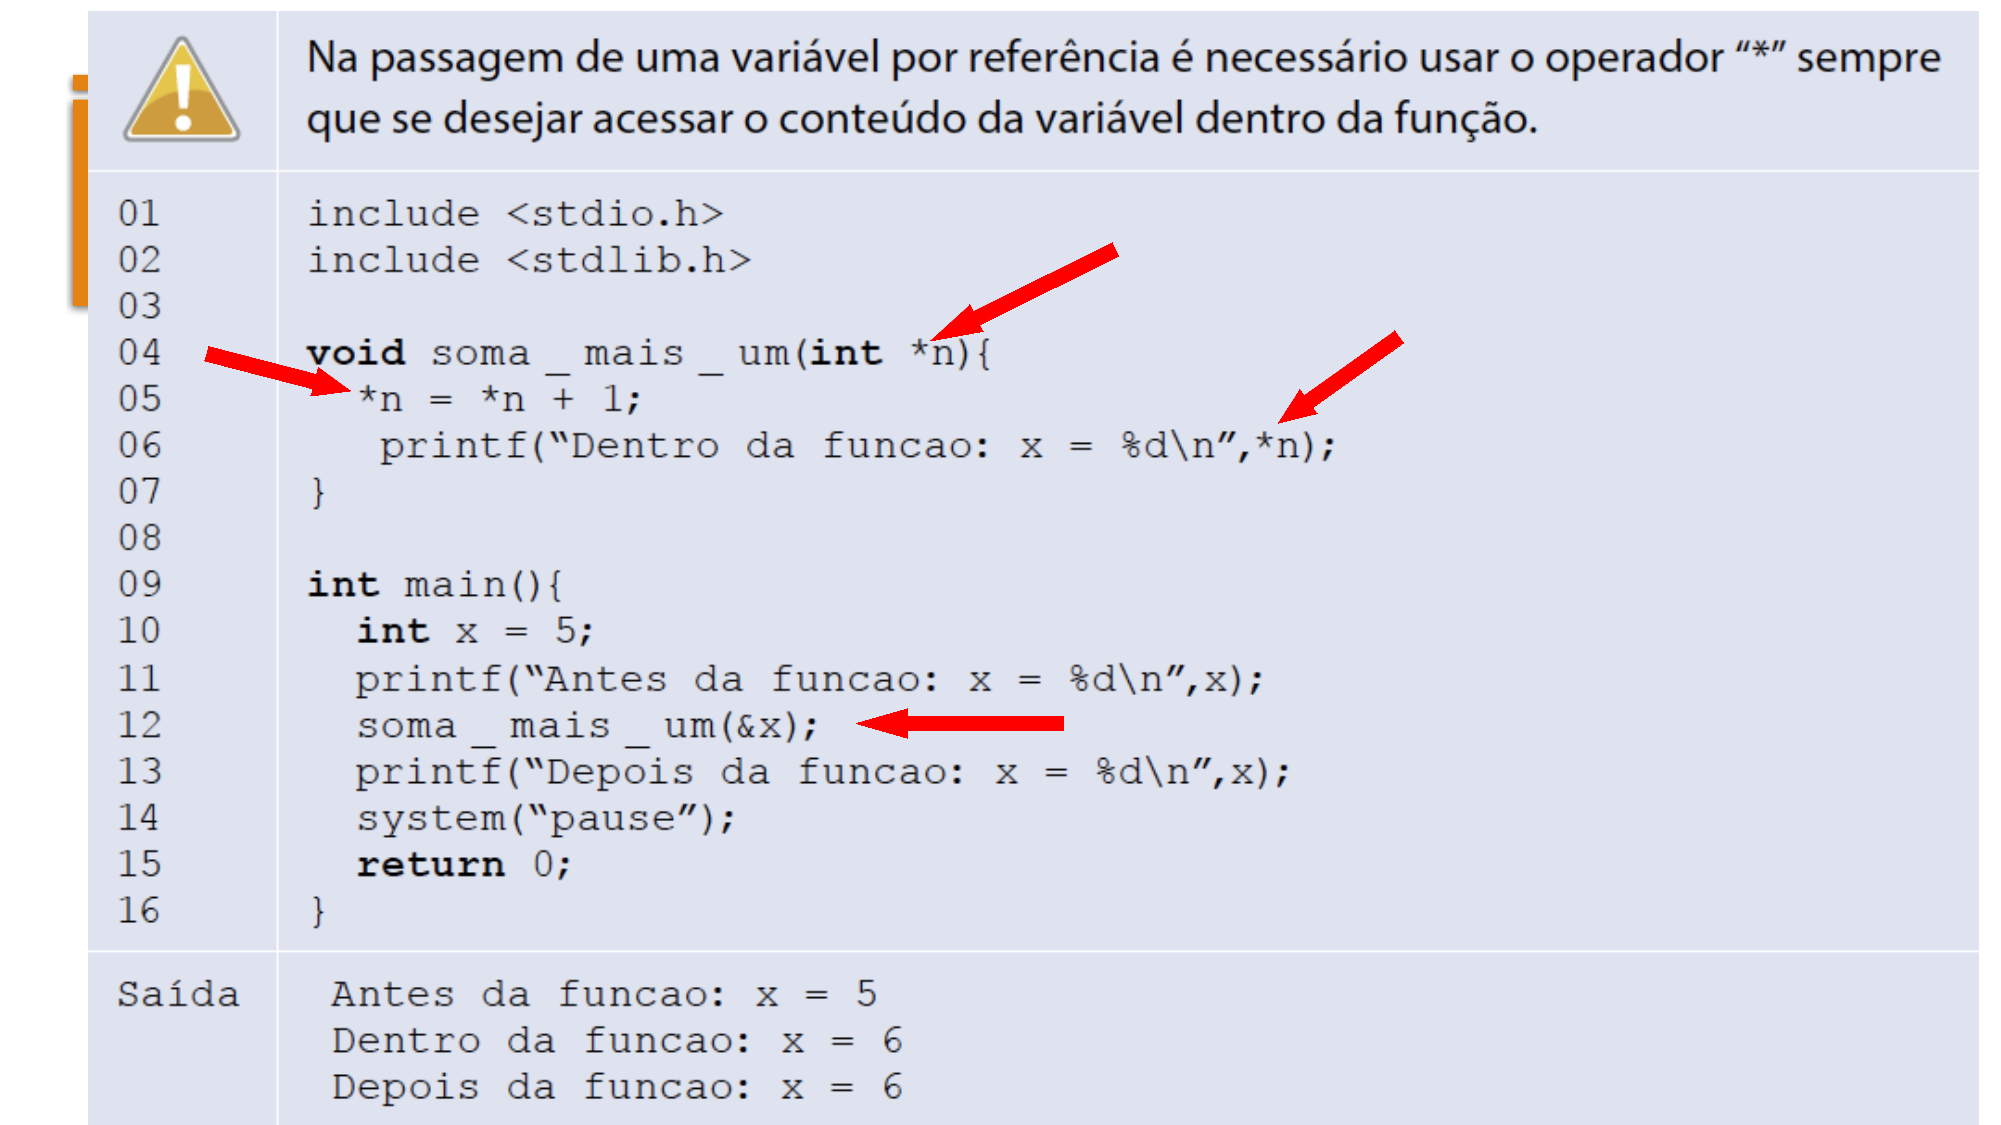

# Funções em C passagem de parâmetros por Referência
Prof: José Couto Júnior
16